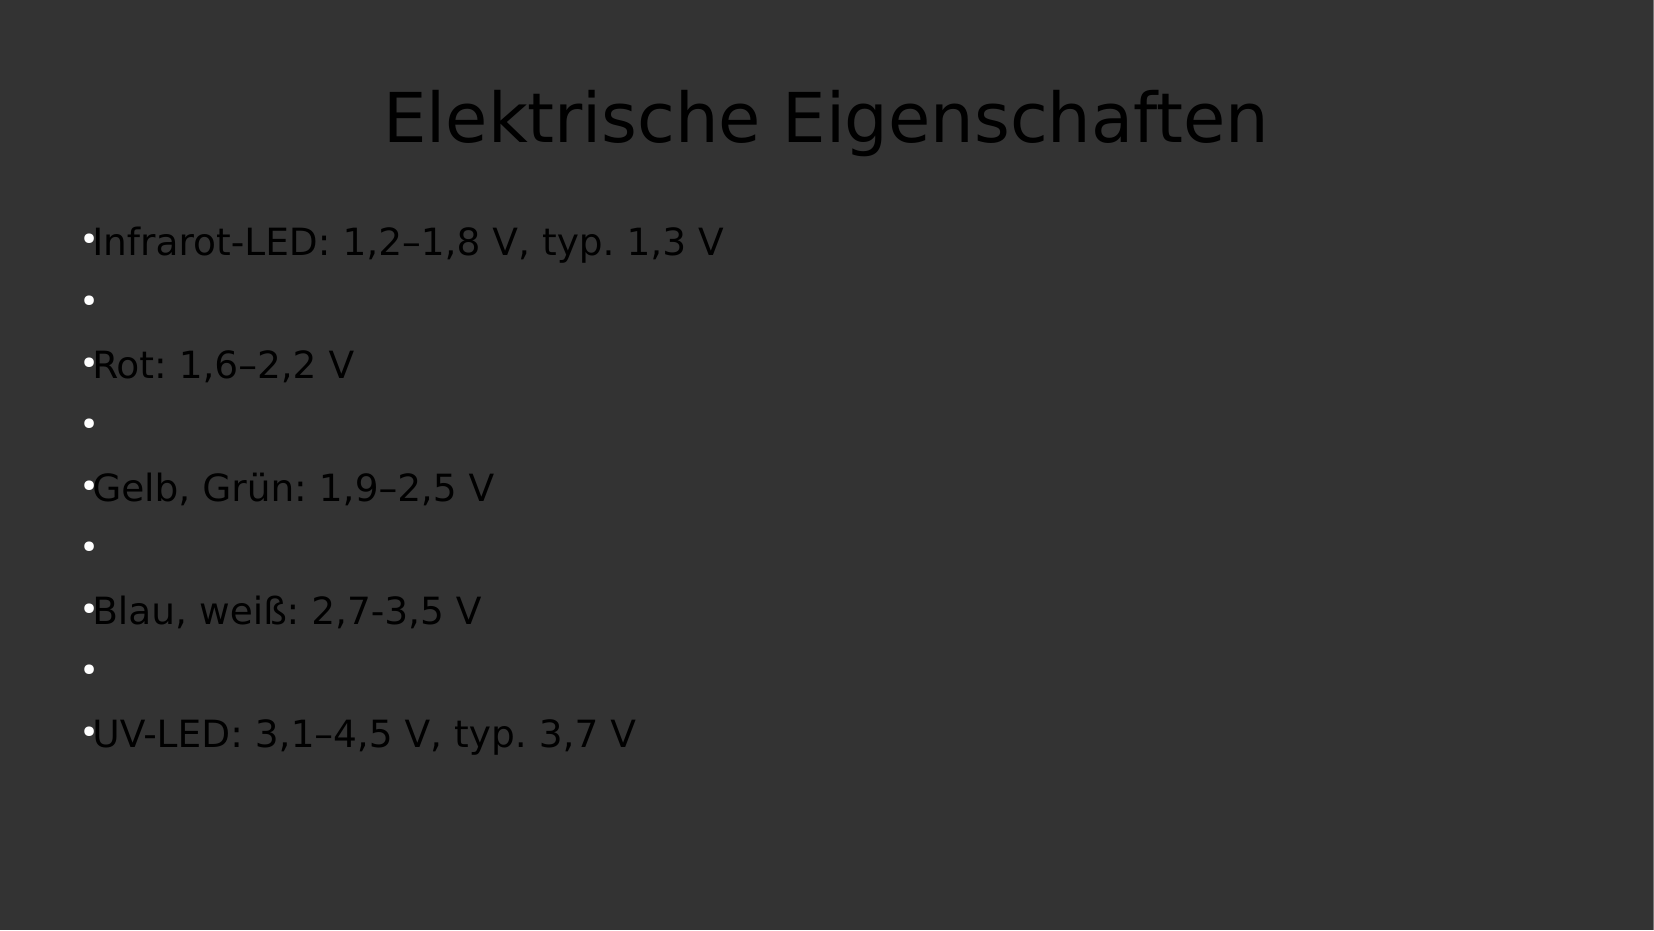

# Elektrische Eigenschaften
Infrarot-LED: 1,2–1,8 V, typ. 1,3 V
Rot: 1,6–2,2 V
Gelb, Grün: 1,9–2,5 V
Blau, weiß: 2,7-3,5 V
UV-LED: 3,1–4,5 V, typ. 3,7 V